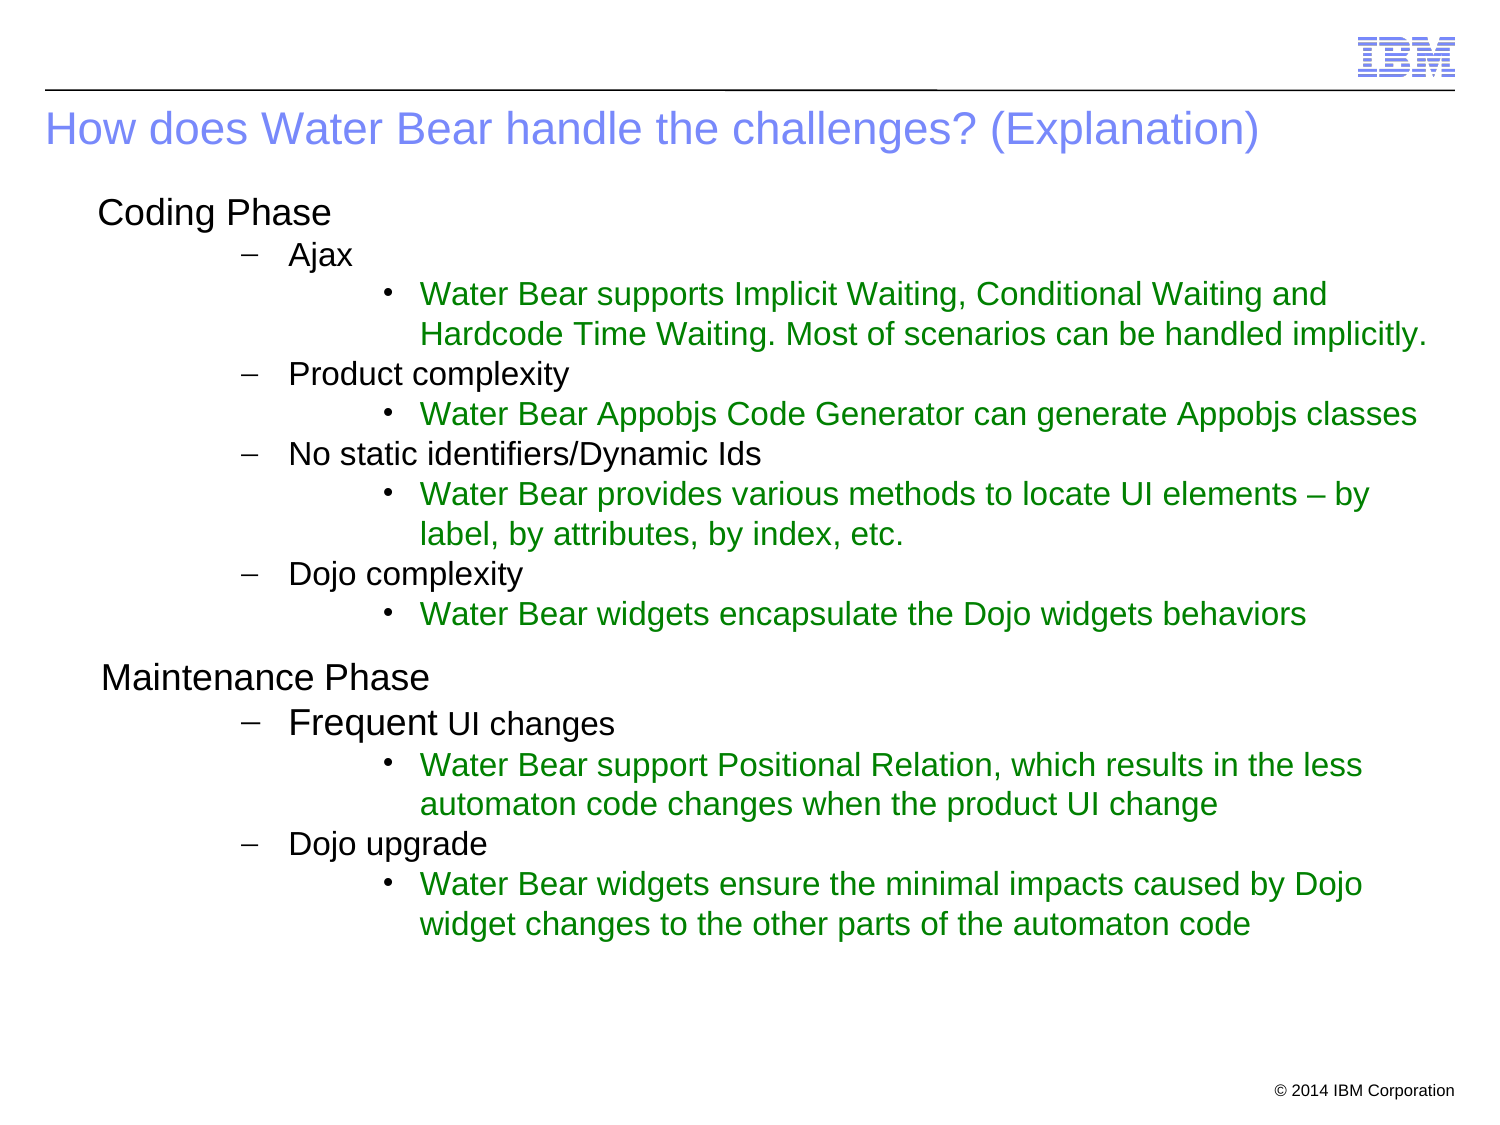

# How does Water Bear handle the challenges? (Explanation)
 Coding Phase
Ajax
Water Bear supports Implicit Waiting, Conditional Waiting and Hardcode Time Waiting. Most of scenarios can be handled implicitly.
Product complexity
Water Bear Appobjs Code Generator can generate Appobjs classes
No static identifiers/Dynamic Ids
Water Bear provides various methods to locate UI elements – by label, by attributes, by index, etc.
Dojo complexity
Water Bear widgets encapsulate the Dojo widgets behaviors
Maintenance Phase
Frequent UI changes
Water Bear support Positional Relation, which results in the less automaton code changes when the product UI change
Dojo upgrade
Water Bear widgets ensure the minimal impacts caused by Dojo widget changes to the other parts of the automaton code